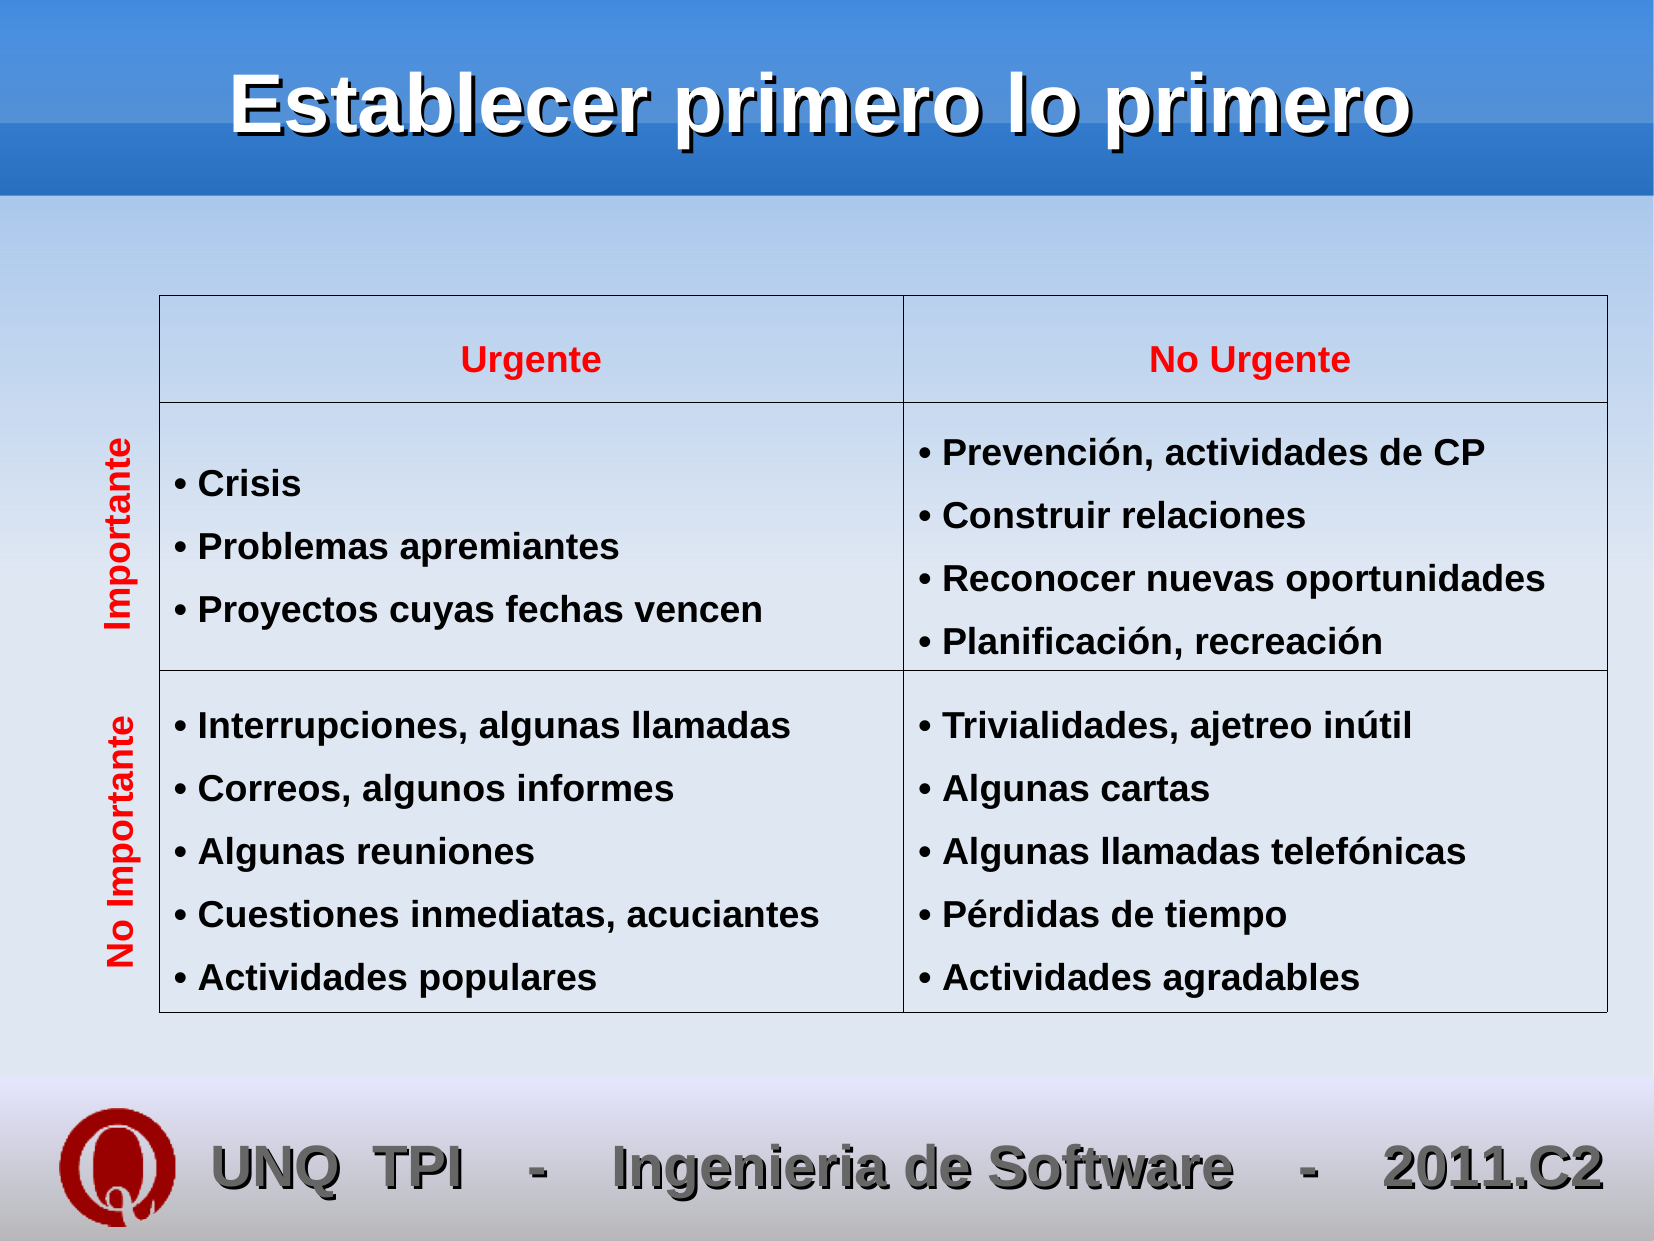

# Establecer primero lo primero
| Urgente | No Urgente |
| --- | --- |
| • Crisis • Problemas apremiantes • Proyectos cuyas fechas vencen | • Prevención, actividades de CP • Construir relaciones • Reconocer nuevas oportunidades • Planificación, recreación |
| • Interrupciones, algunas llamadas • Correos, algunos informes • Algunas reuniones • Cuestiones inmediatas, acuciantes • Actividades populares | • Trivialidades, ajetreo inútil • Algunas cartas • Algunas llamadas telefónicas • Pérdidas de tiempo • Actividades agradables |
Importante
No Importante
UNQ TPI - Ingenieria de Software - 2011.C2